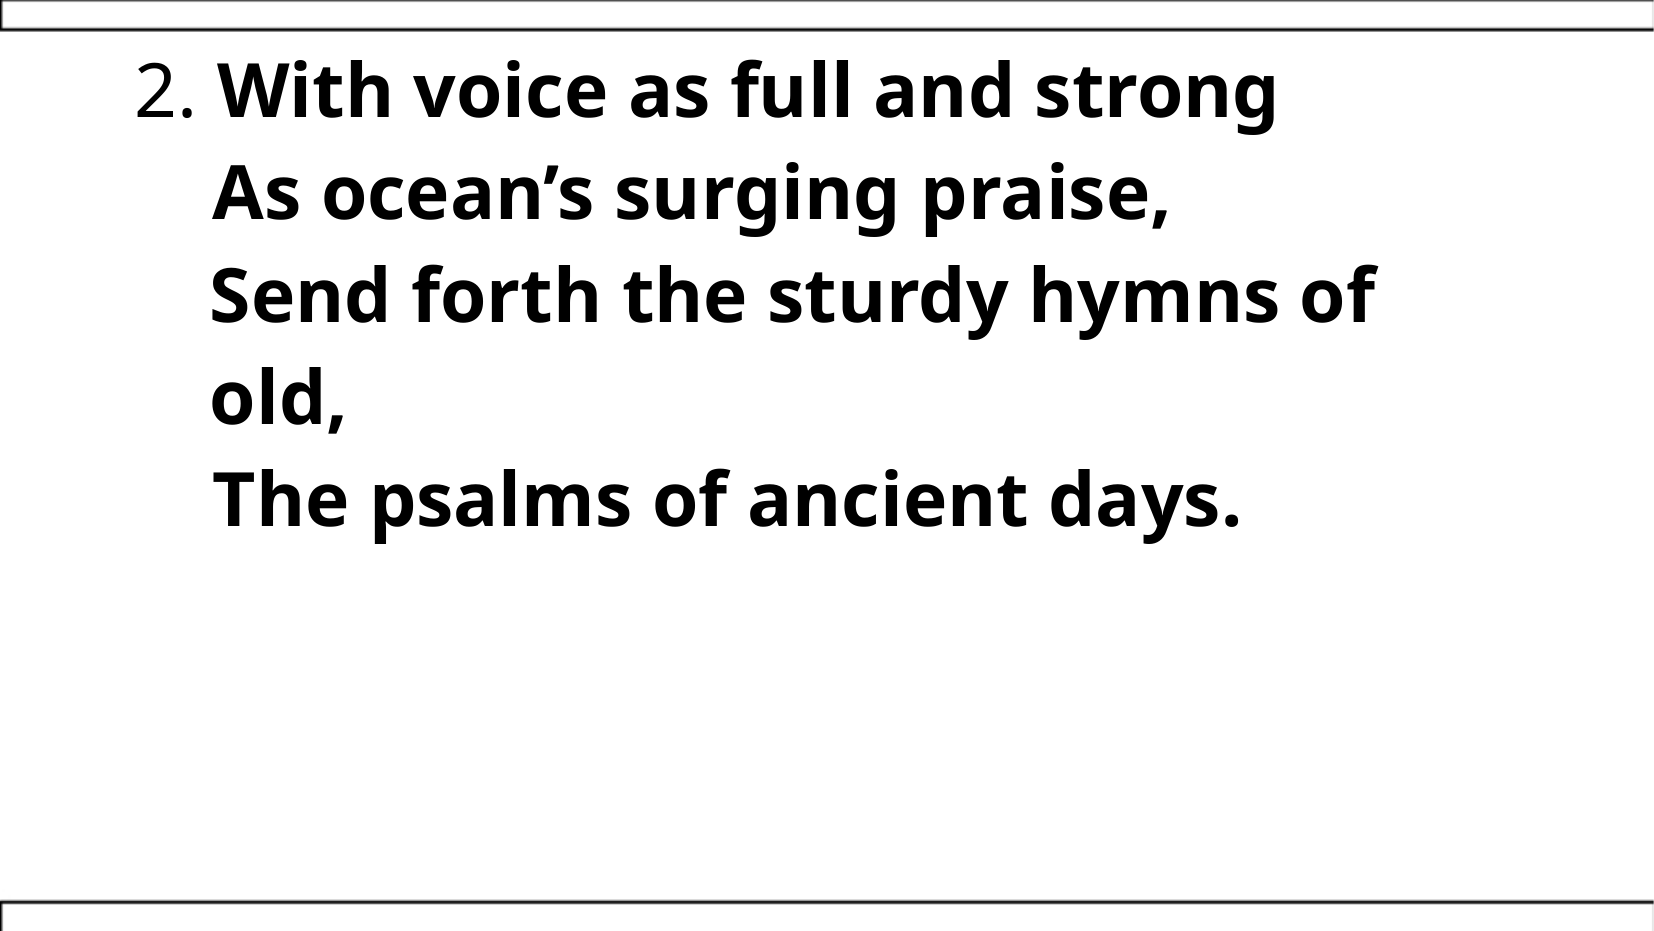

2. With voice as full and strong
 As ocean’s surging praise,
Send forth the sturdy hymns of old,
 The psalms of ancient days.